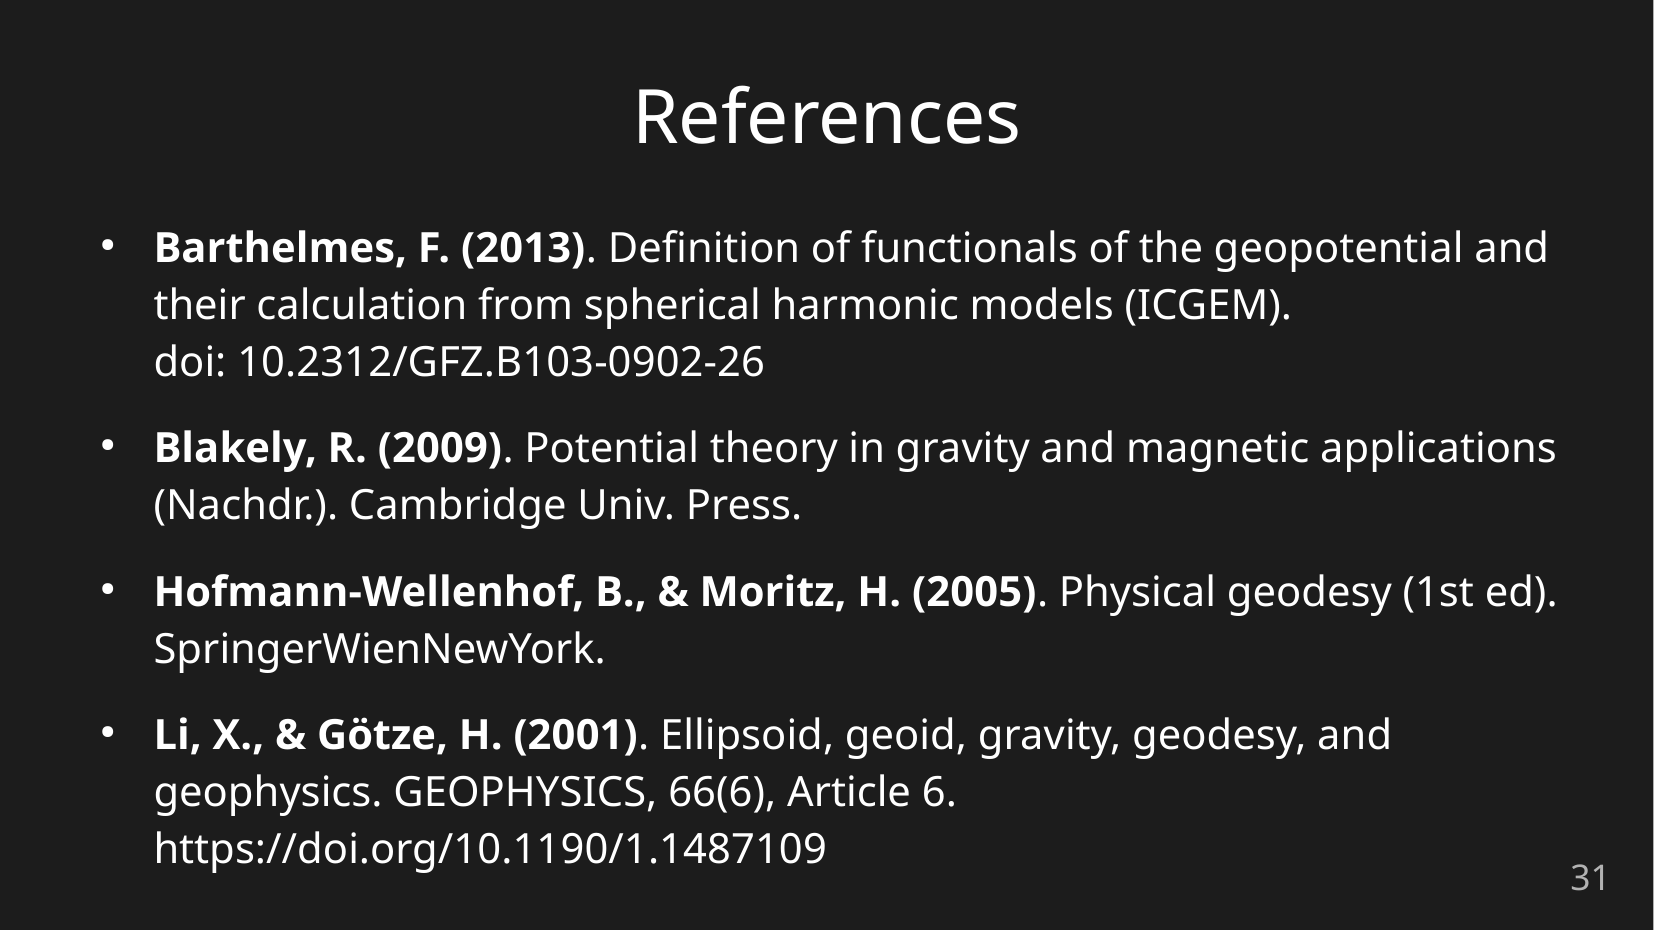

# References
Barthelmes, F. (2013). Definition of functionals of the geopotential and their calculation from spherical harmonic models (ICGEM).
doi: 10.2312/GFZ.B103-0902-26
Blakely, R. (2009). Potential theory in gravity and magnetic applications (Nachdr.). Cambridge Univ. Press.
Hofmann-Wellenhof, B., & Moritz, H. (2005). Physical geodesy (1st ed). SpringerWienNewYork.
Li, X., & Götze, H. (2001). Ellipsoid, geoid, gravity, geodesy, and geophysics. GEOPHYSICS, 66(6), Article 6. https://doi.org/10.1190/1.1487109